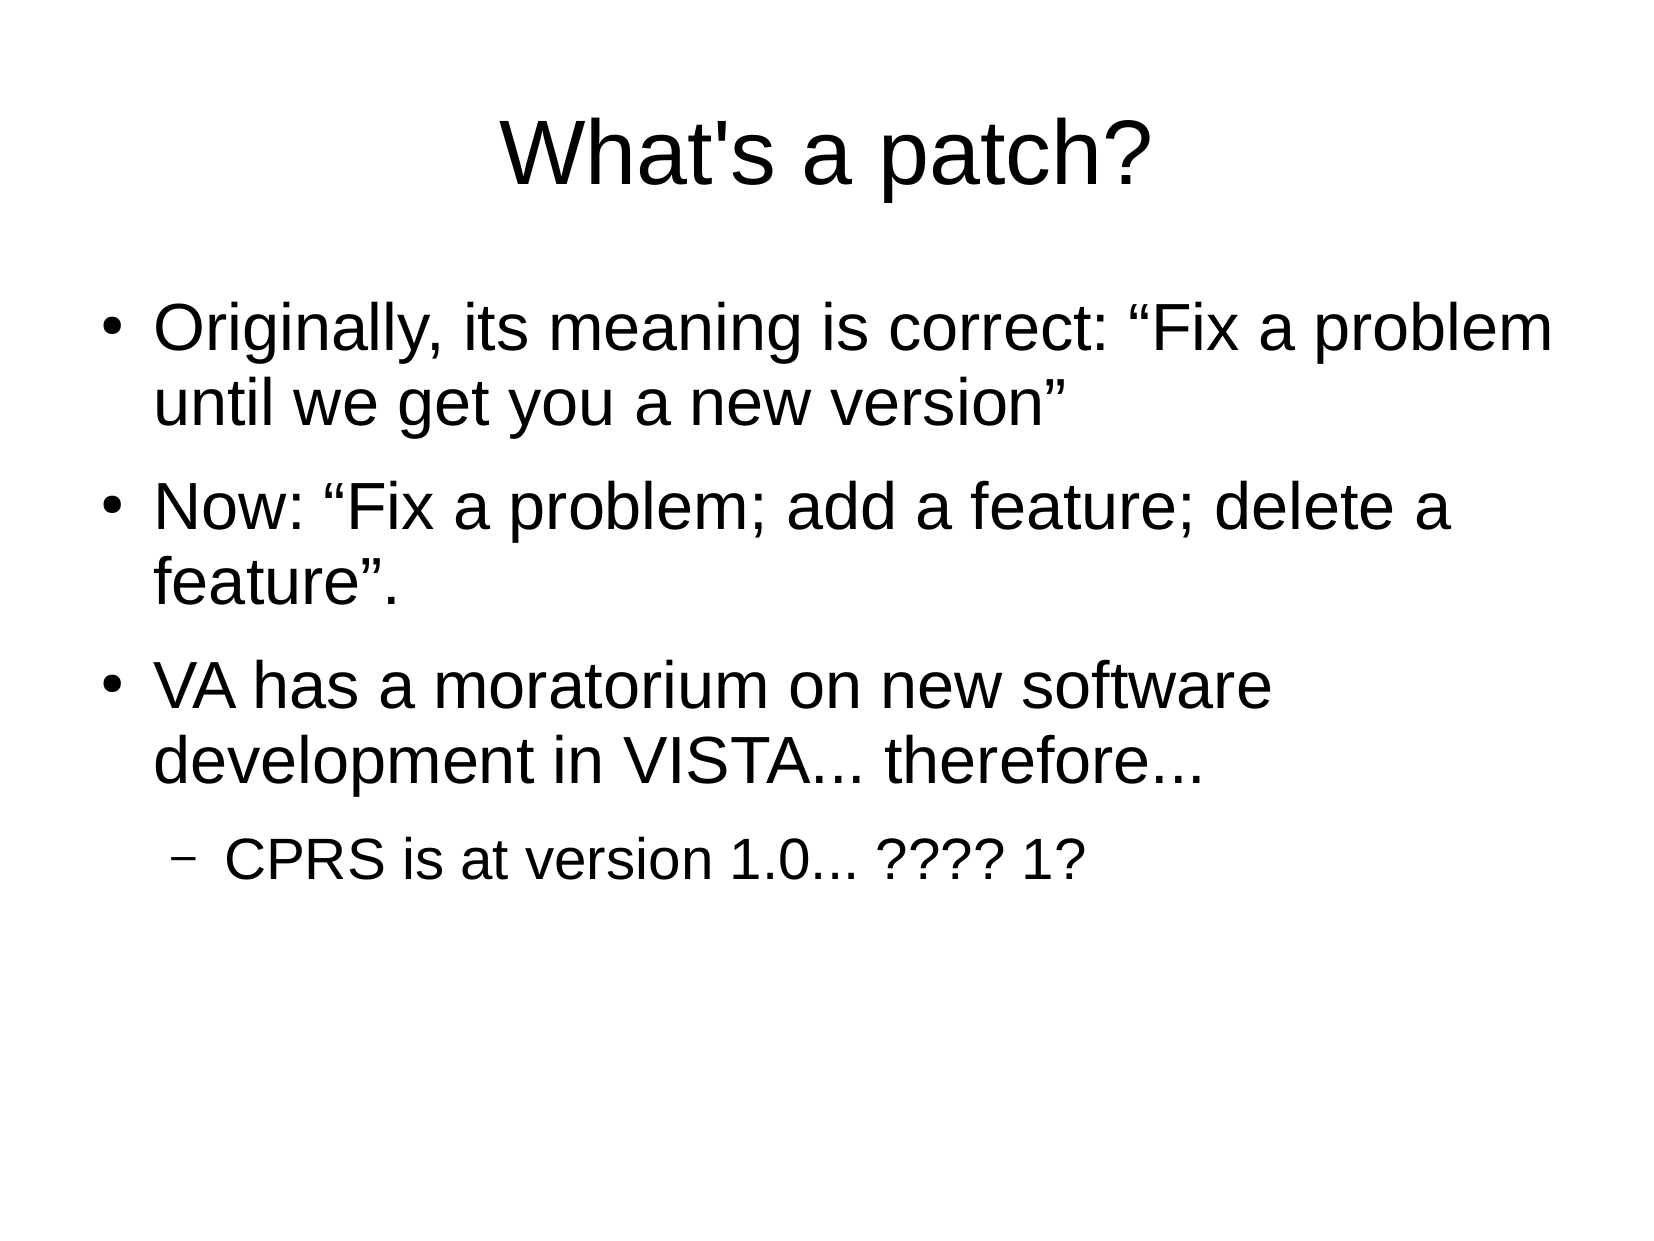

# What's a patch?
Originally, its meaning is correct: “Fix a problem until we get you a new version”
Now: “Fix a problem; add a feature; delete a feature”.
VA has a moratorium on new software development in VISTA... therefore...
CPRS is at version 1.0... ???? 1?